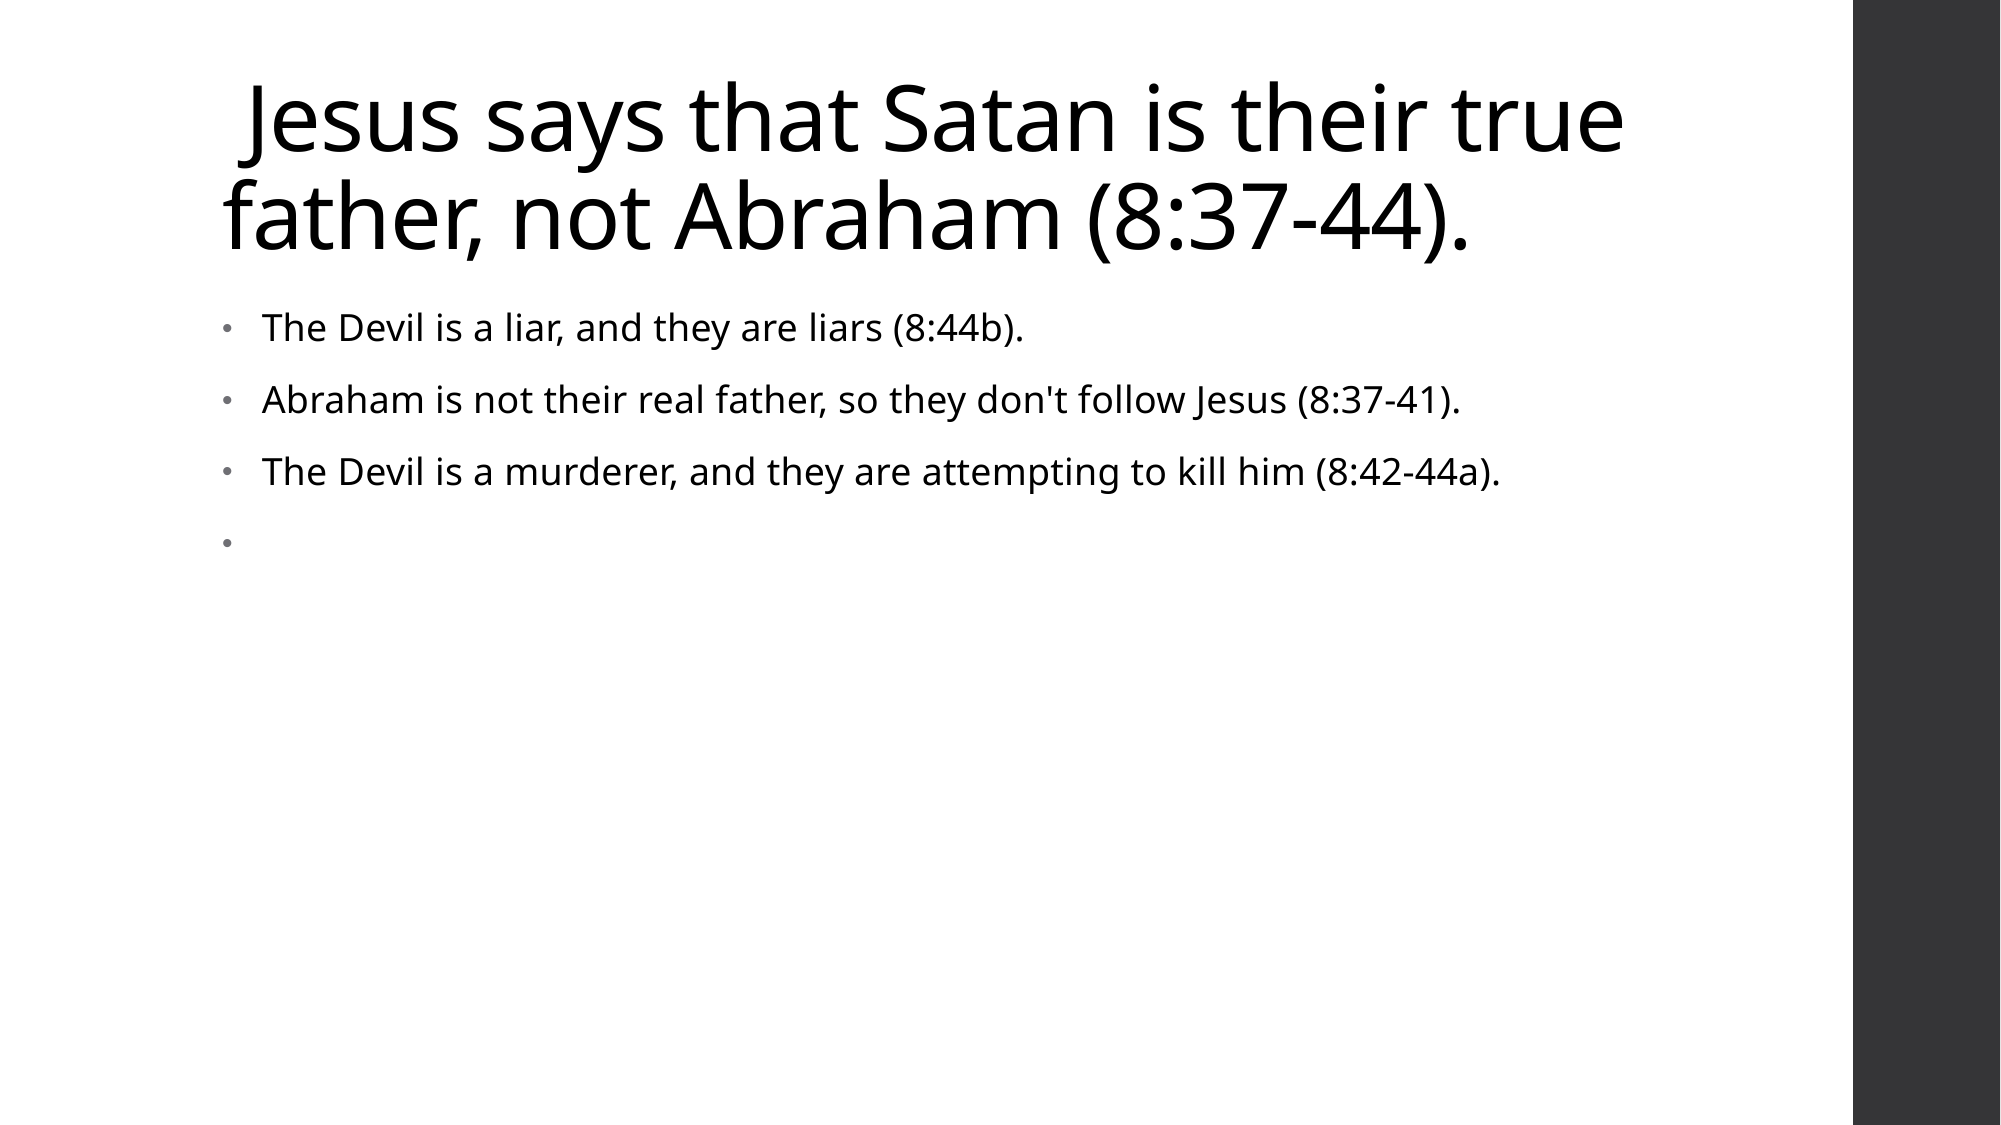

# Jesus says that Satan is their true father, not Abraham (8:37-44).
 The Devil is a liar, and they are liars (8:44b).
 Abraham is not their real father, so they don't follow Jesus (8:37-41).
 The Devil is a murderer, and they are attempting to kill him (8:42-44a).